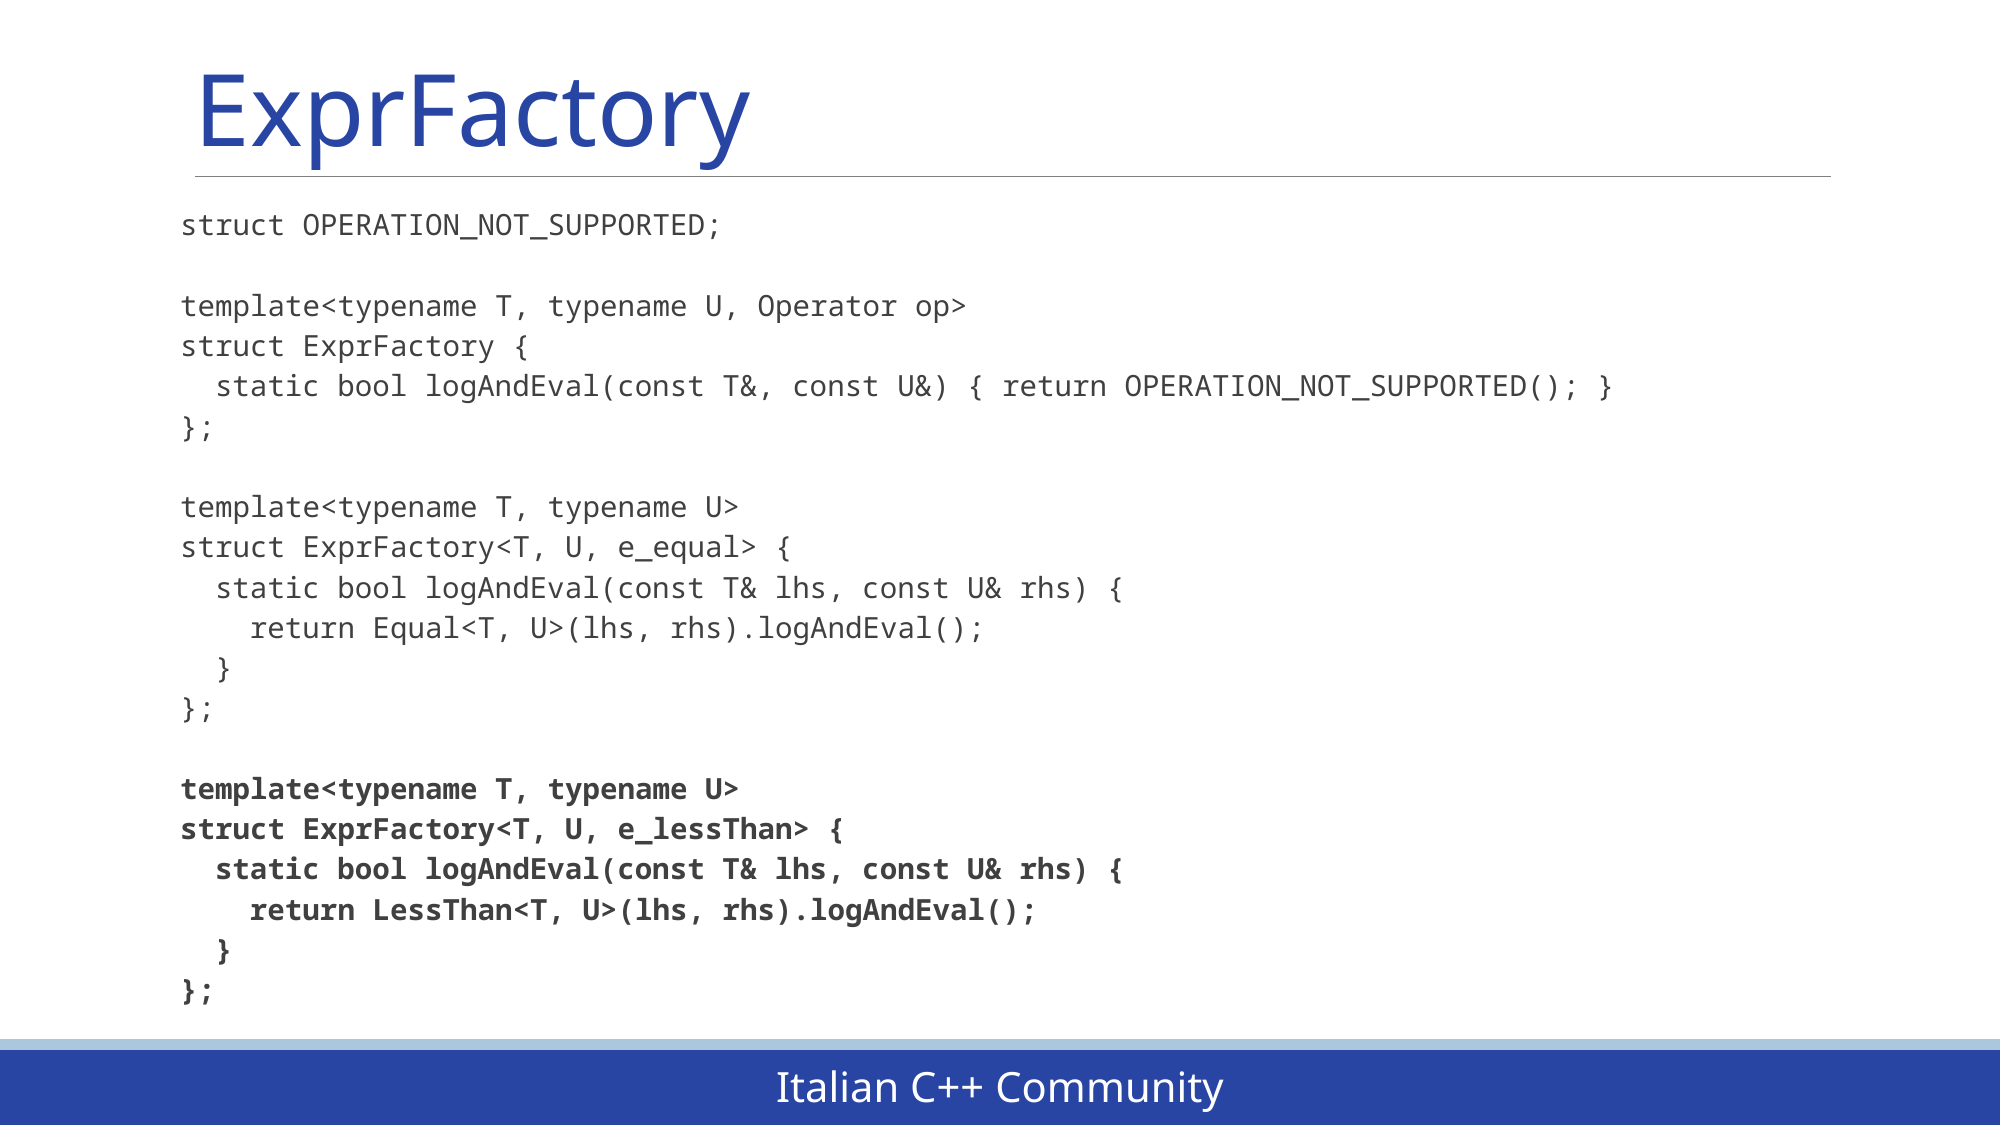

# ExprFactory
struct OPERATION_NOT_SUPPORTED;
template<typename T, typename U, Operator op>
struct ExprFactory {
 static bool logAndEval(const T&, const U&) { return OPERATION_NOT_SUPPORTED(); }
};
template<typename T, typename U>
struct ExprFactory<T, U, e_equal> {
 static bool logAndEval(const T& lhs, const U& rhs) {
 return Equal<T, U>(lhs, rhs).logAndEval();
 }
};
template<typename T, typename U>
struct ExprFactory<T, U, e_lessThan> {
 static bool logAndEval(const T& lhs, const U& rhs) {
 return LessThan<T, U>(lhs, rhs).logAndEval();
 }
};